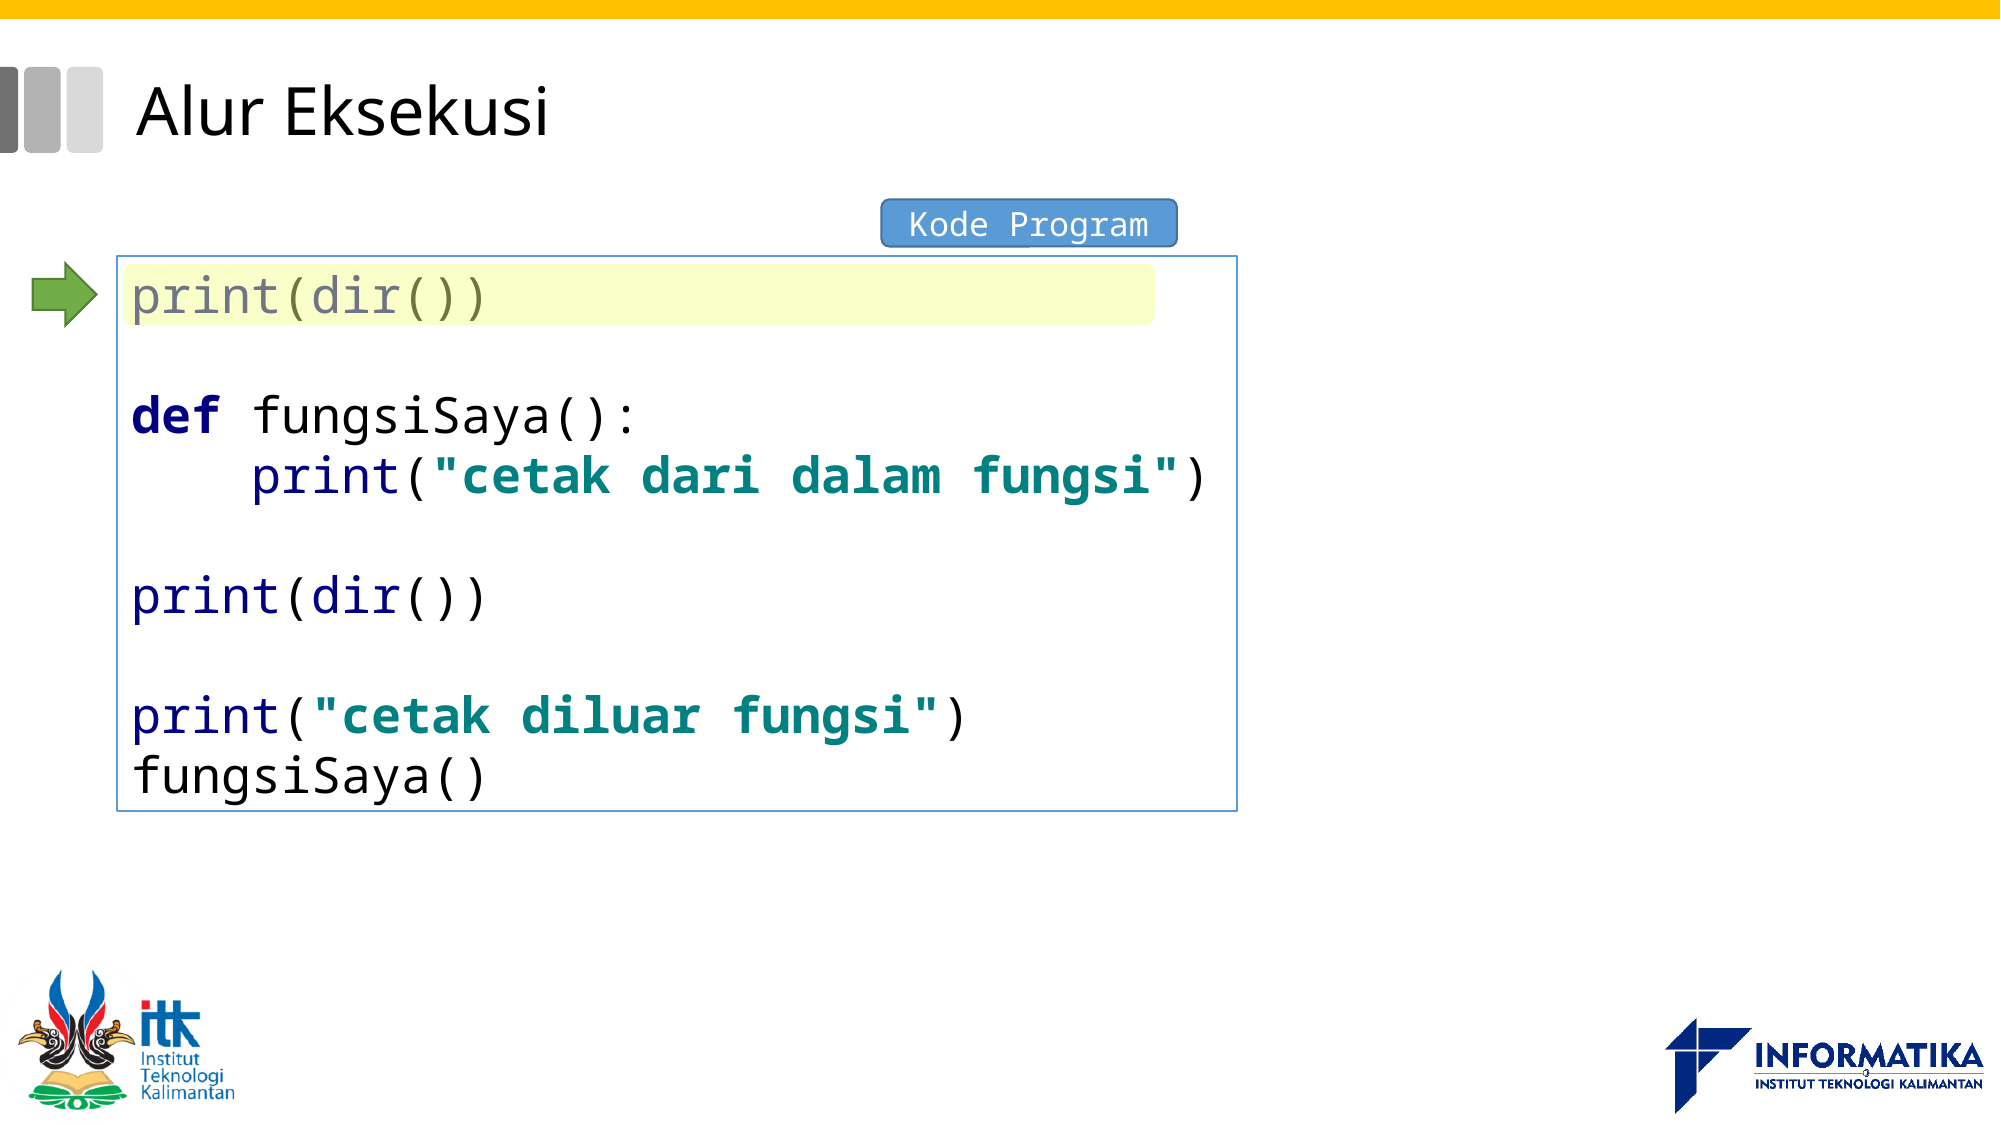

# Alur Eksekusi
Kode Program
print(dir())
def fungsiSaya():
 print("cetak dari dalam fungsi")
print(dir())
print("cetak diluar fungsi")
fungsiSaya()